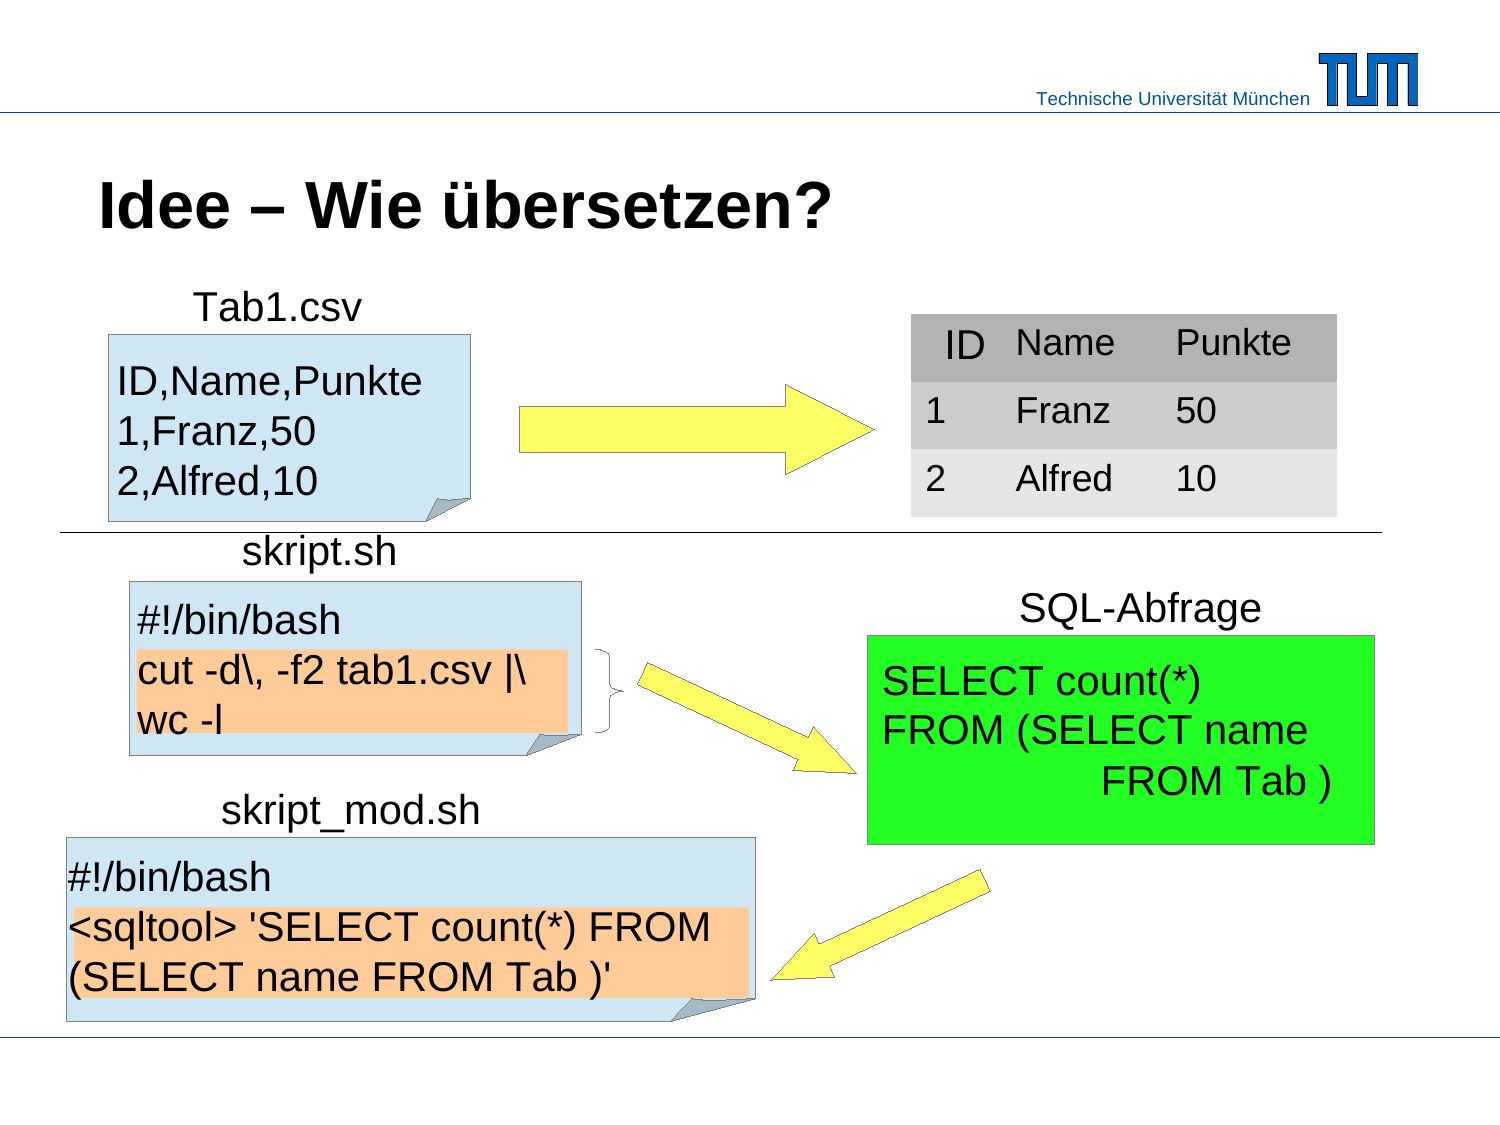

# Idee – Wie übersetzen?
Tab1.csv
ID,Name,Punkte
1,Franz,50
2,Alfred,10
| ID | Name | Punkte |
| --- | --- | --- |
| 1 | Franz | 50 |
| 2 | Alfred | 10 |
skript.sh
#!/bin/bash
cut -d\, -f2 tab1.csv |\ wc -l
SQL-Abfrage
SELECT count(*)
FROM (SELECT name
	 FROM Tab )
skript_mod.sh
#!/bin/bash
<sqltool> 'SELECT count(*) FROM (SELECT name FROM Tab )'